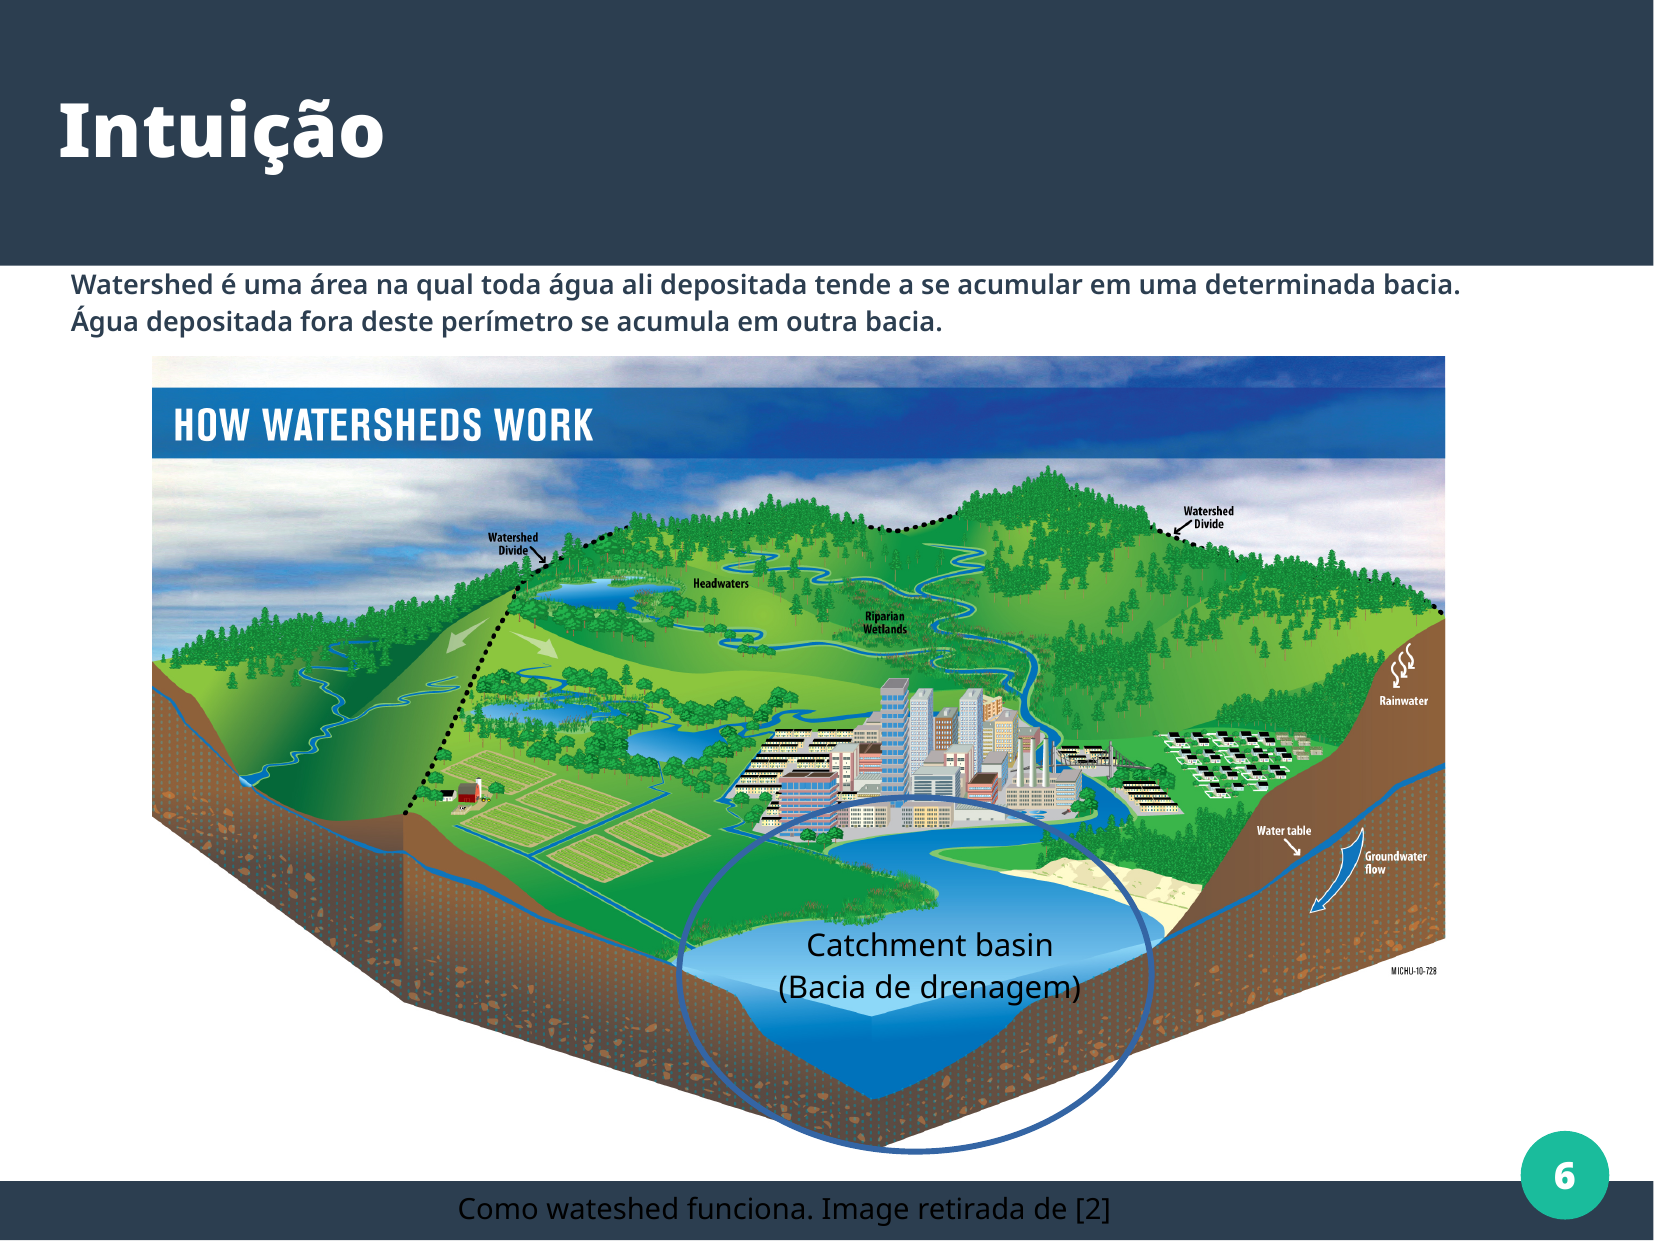

# Intuição
Watershed é uma área na qual toda água ali depositada tende a se acumular em uma determinada bacia. Água depositada fora deste perímetro se acumula em outra bacia.
Catchment basin
(Bacia de drenagem)
6
Como wateshed funciona. Image retirada de [2]